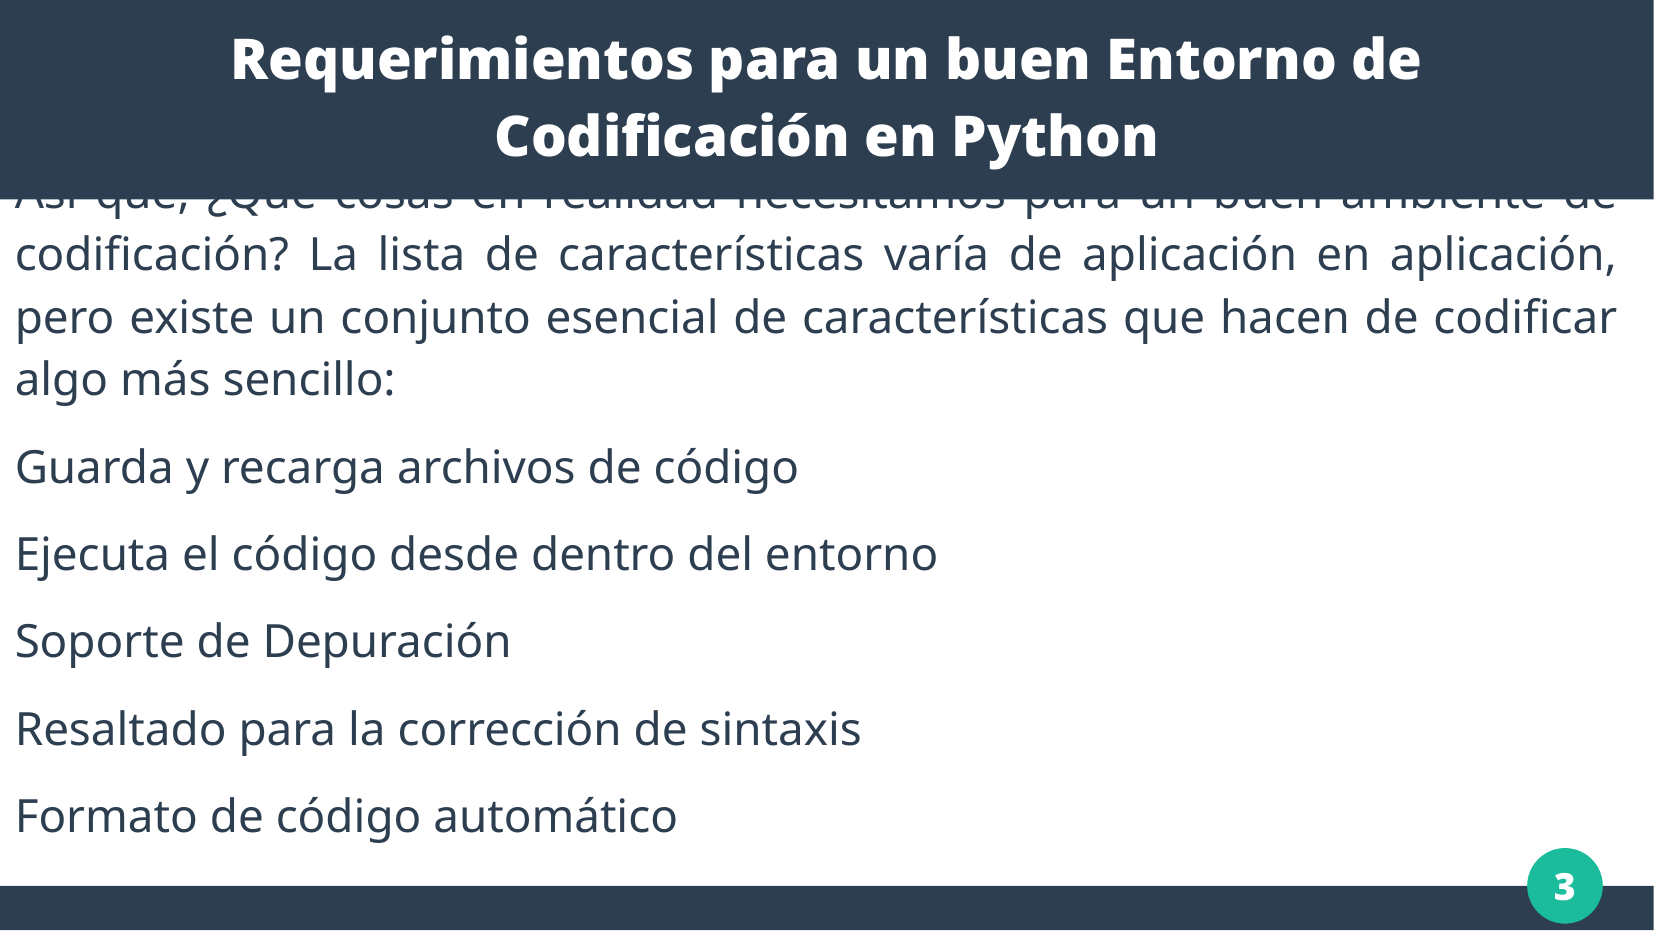

# Requerimientos para un buen Entorno de Codificación en Python
Así que, ¿Qué cosas en realidad necesitamos para un buen ambiente de codificación? La lista de características varía de aplicación en aplicación, pero existe un conjunto esencial de características que hacen de codificar algo más sencillo:
Guarda y recarga archivos de código
Ejecuta el código desde dentro del entorno
Soporte de Depuración
Resaltado para la corrección de sintaxis
Formato de código automático